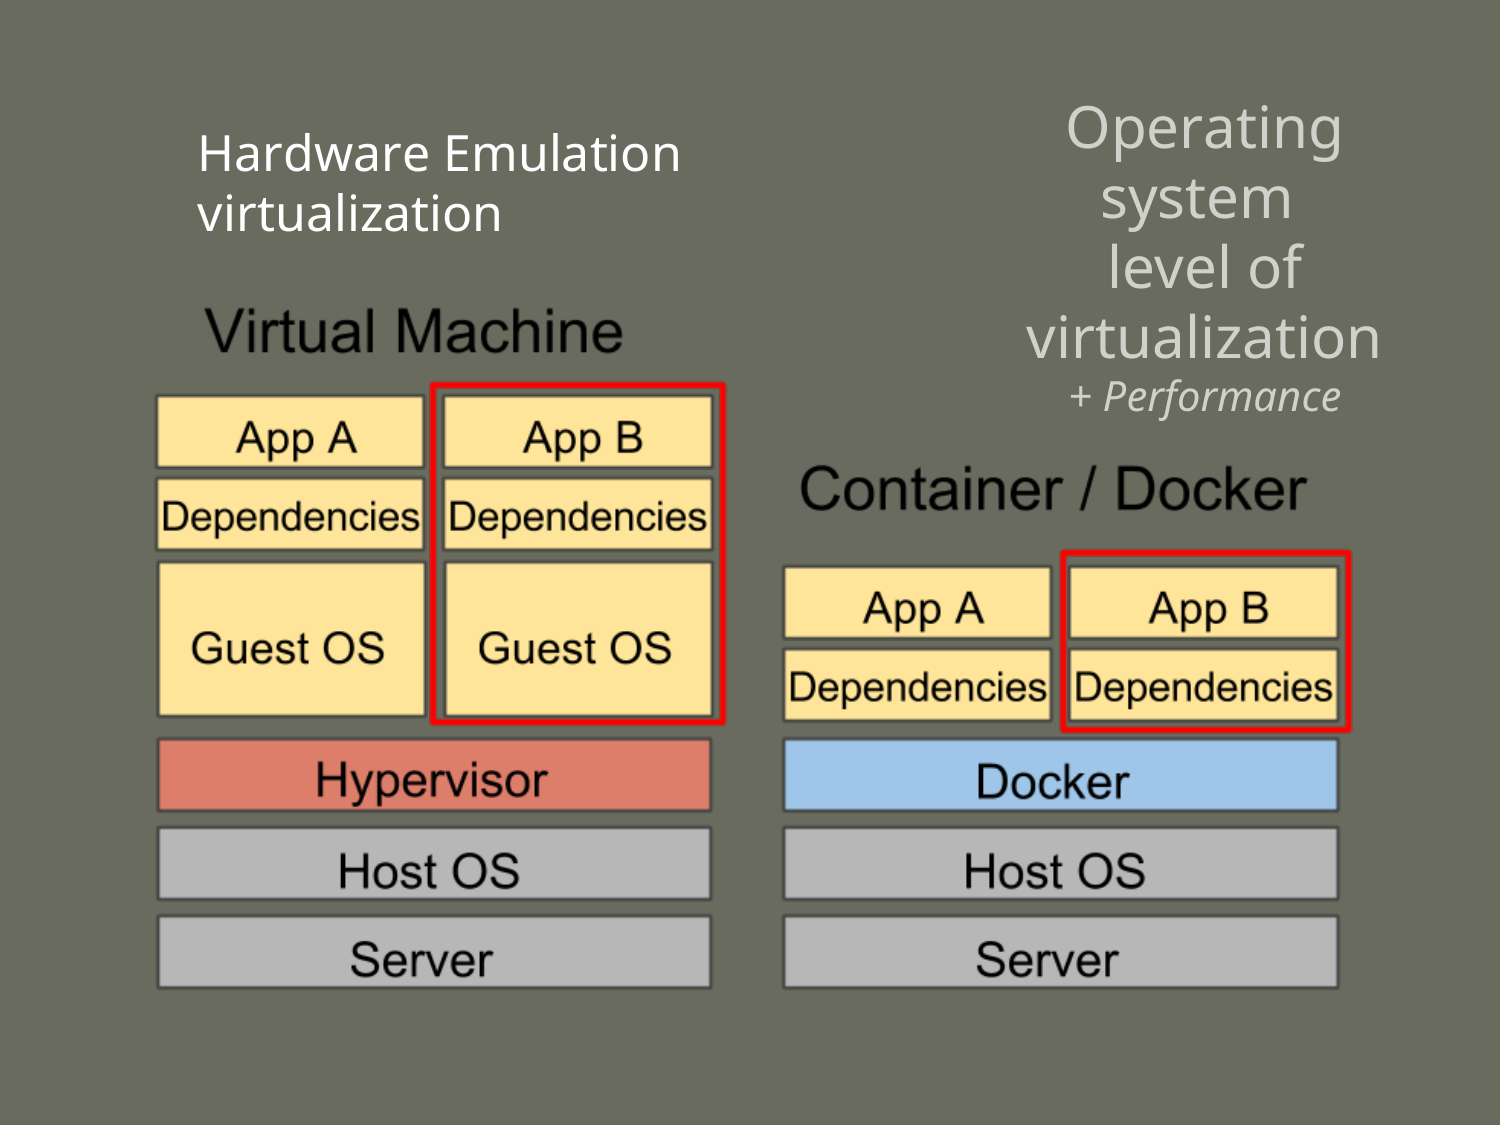

Hardware Emulation
virtualization
# Operating system level of virtualization + Performance